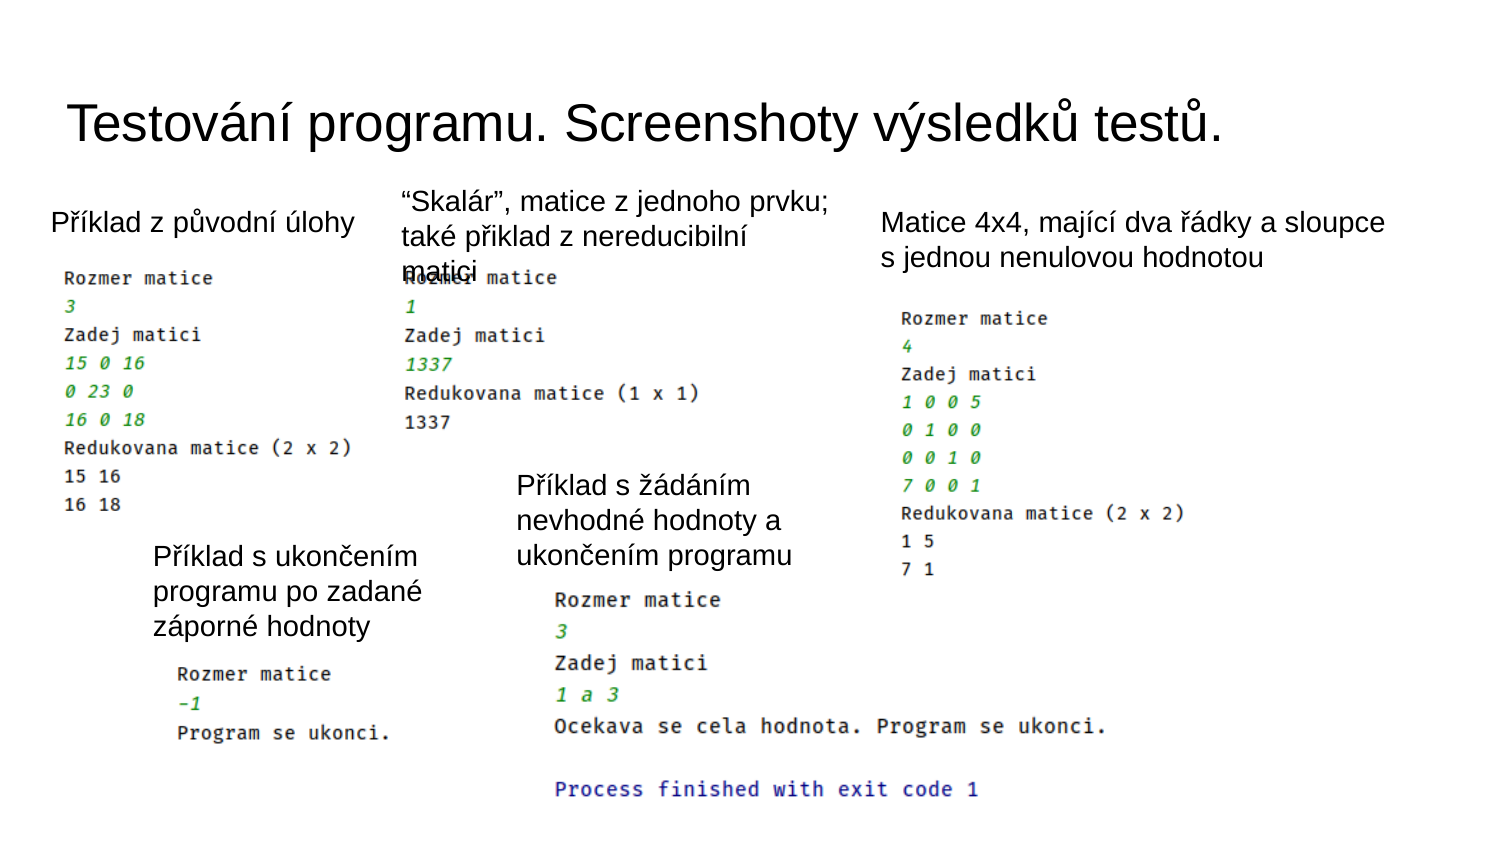

# Testování programu. Screenshoty výsledků testů.
“Skalár”, matice z jednoho prvku;
také přiklad z nereducibilní matici
Příklad z původní úlohy
Matice 4x4, mající dva řádky a sloupce s jednou nenulovou hodnotou
Příklad s žádáním nevhodné hodnoty a ukončením programu
Příklad s ukončením programu po zadané záporné hodnoty